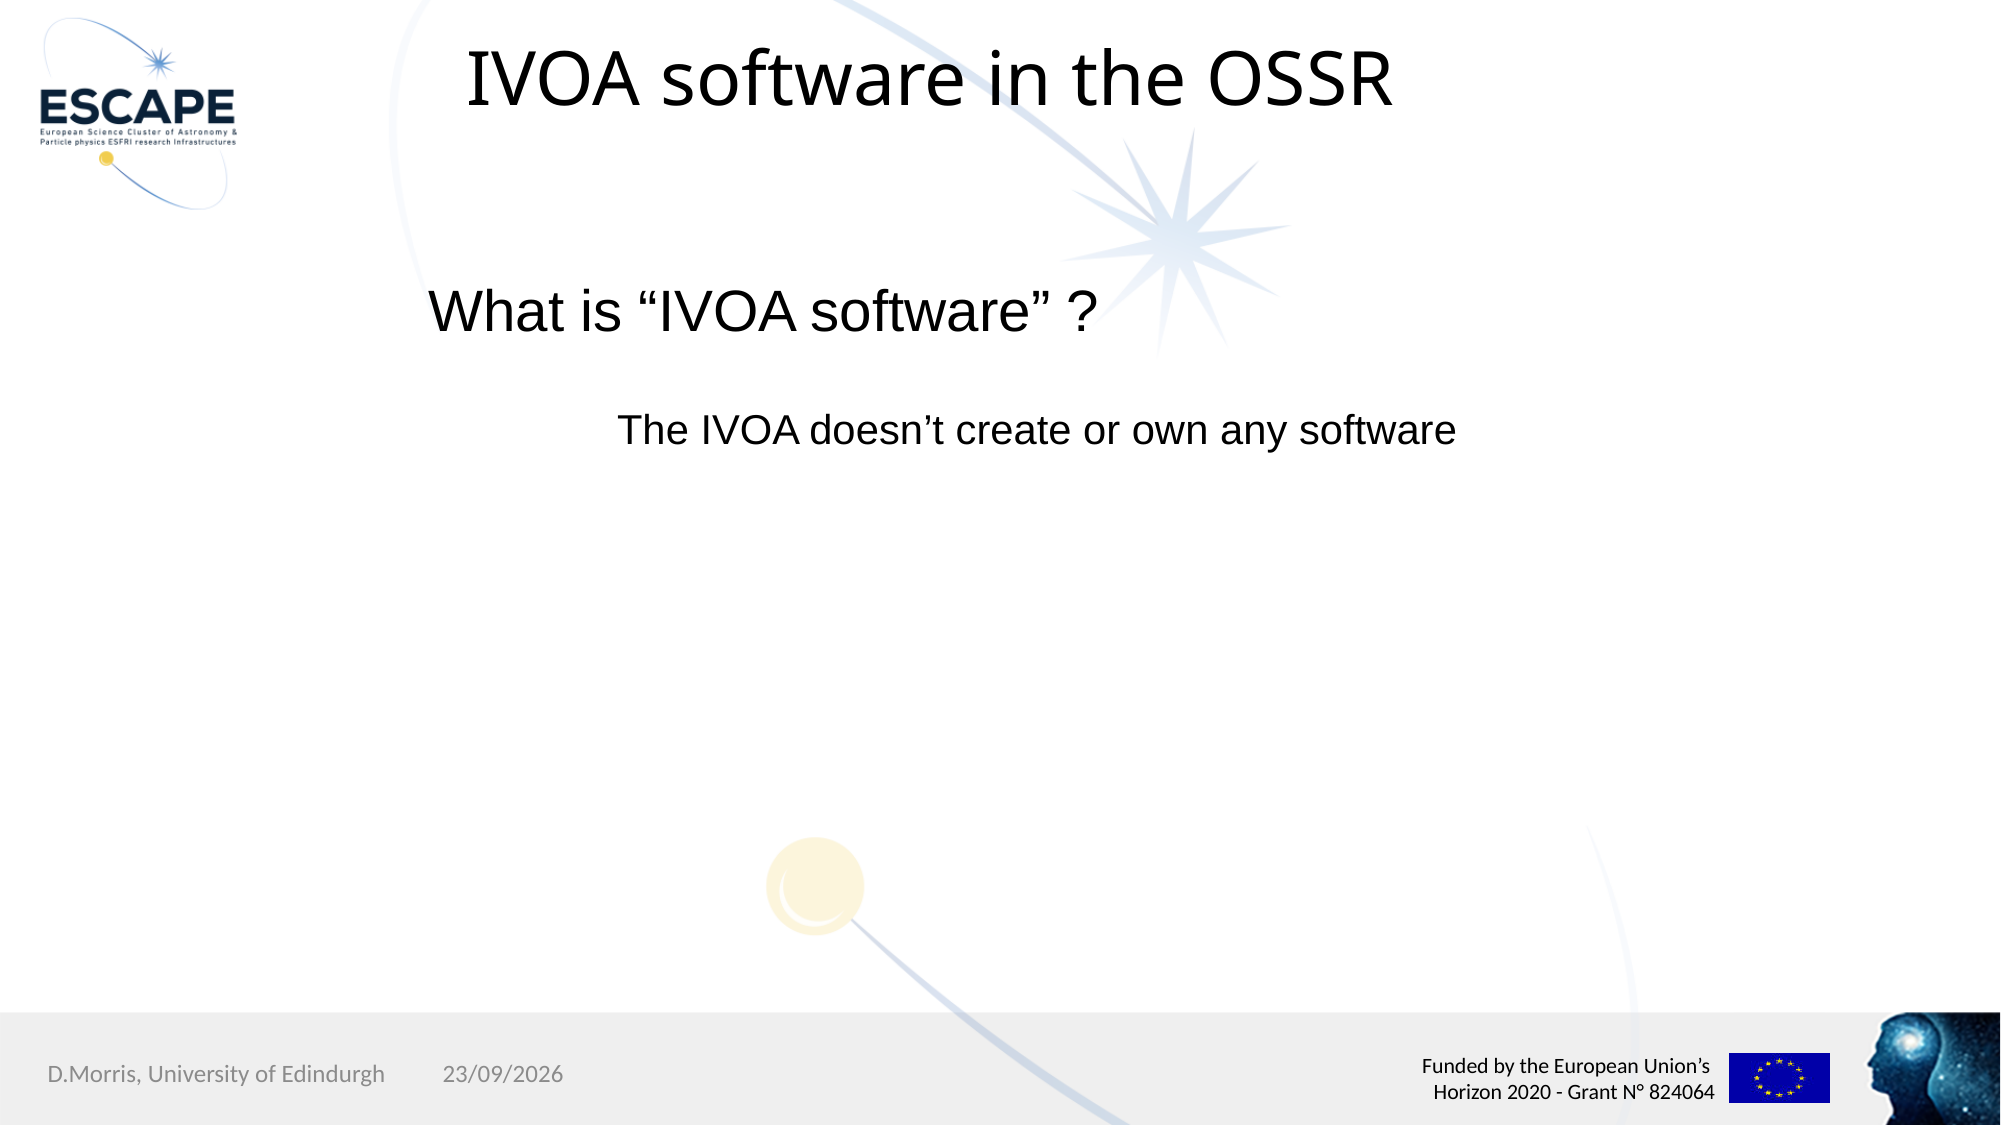

# IVOA software in the OSSR
What is “IVOA software” ?
The IVOA doesn’t create or own any software
D.Morris, University of Edindurgh